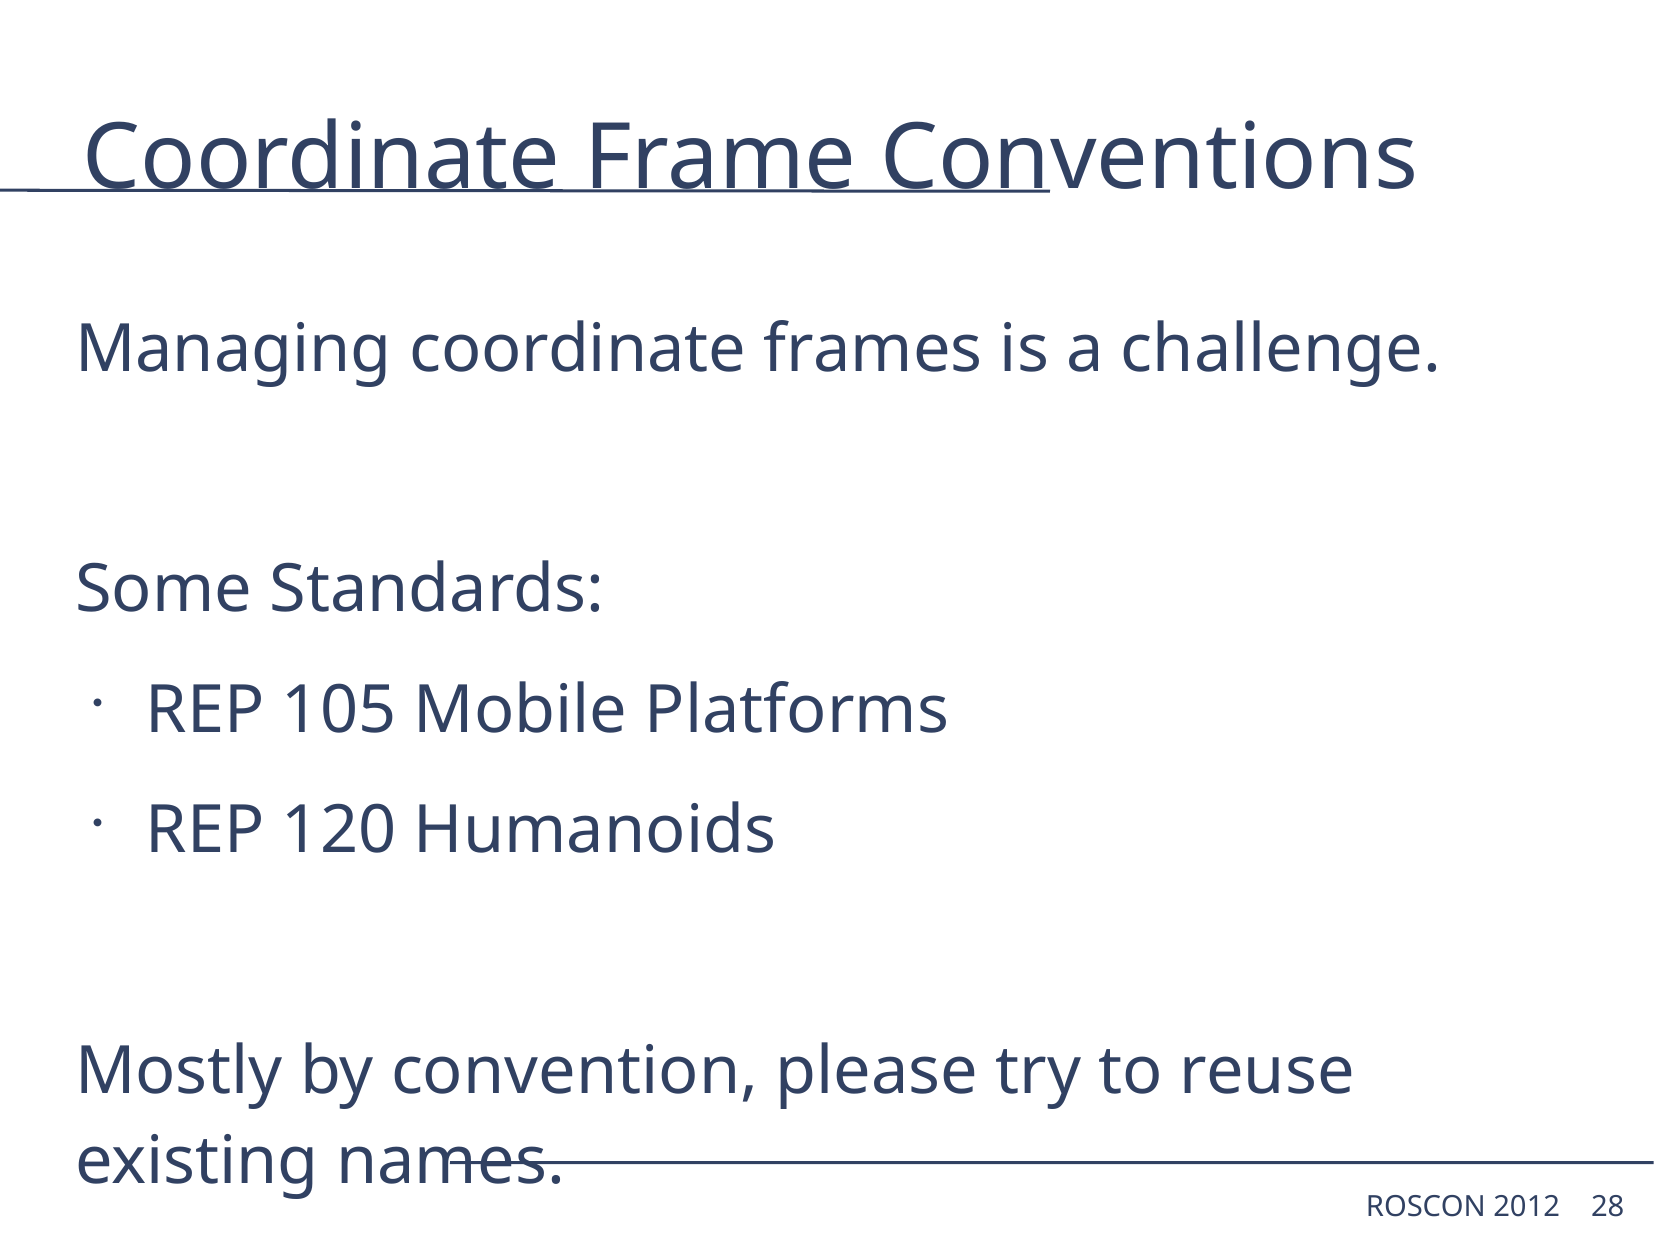

# Coordinate Frame Conventions
Managing coordinate frames is a challenge.
Some Standards:
REP 105 Mobile Platforms
REP 120 Humanoids
Mostly by convention, please try to reuse existing names.